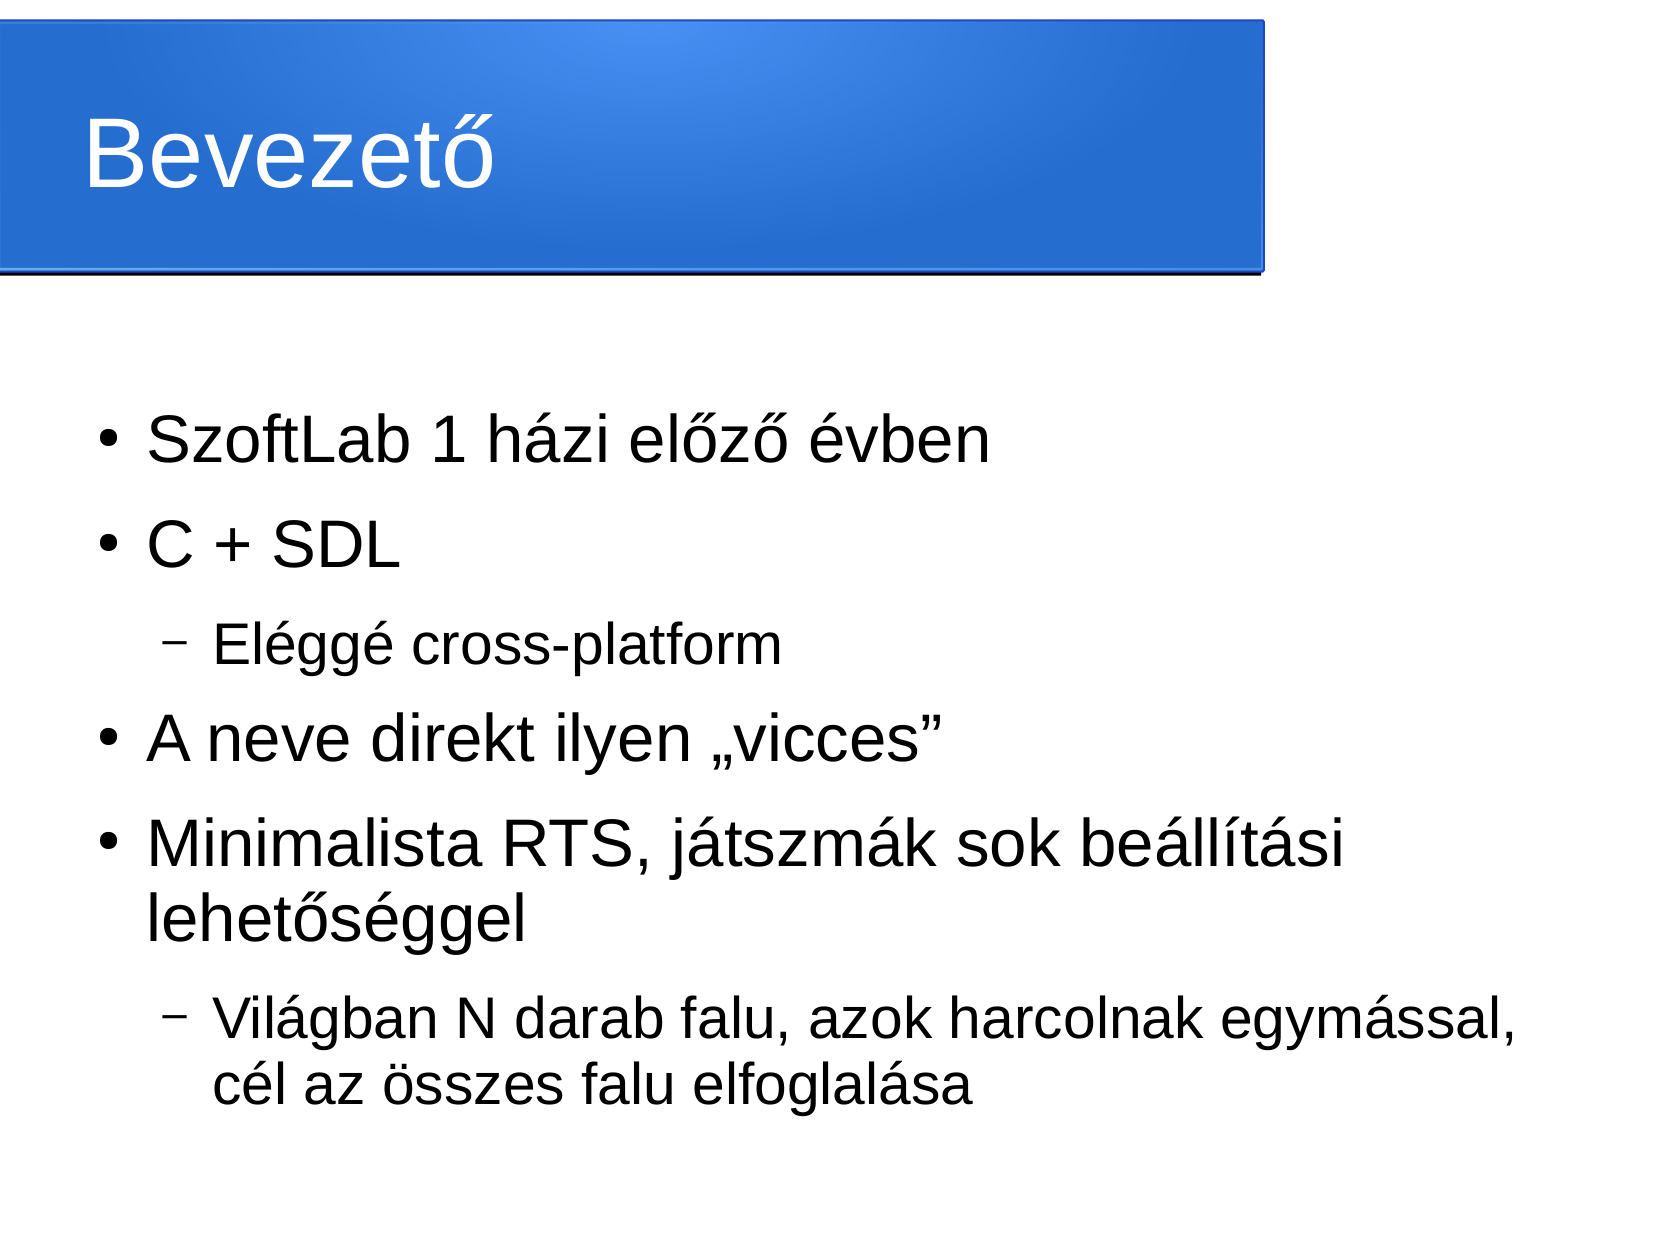

# Bevezető
SzoftLab 1 házi előző évben
C + SDL
Eléggé cross-platform
A neve direkt ilyen „vicces”
Minimalista RTS, játszmák sok beállítási lehetőséggel
Világban N darab falu, azok harcolnak egymással, cél az összes falu elfoglalása